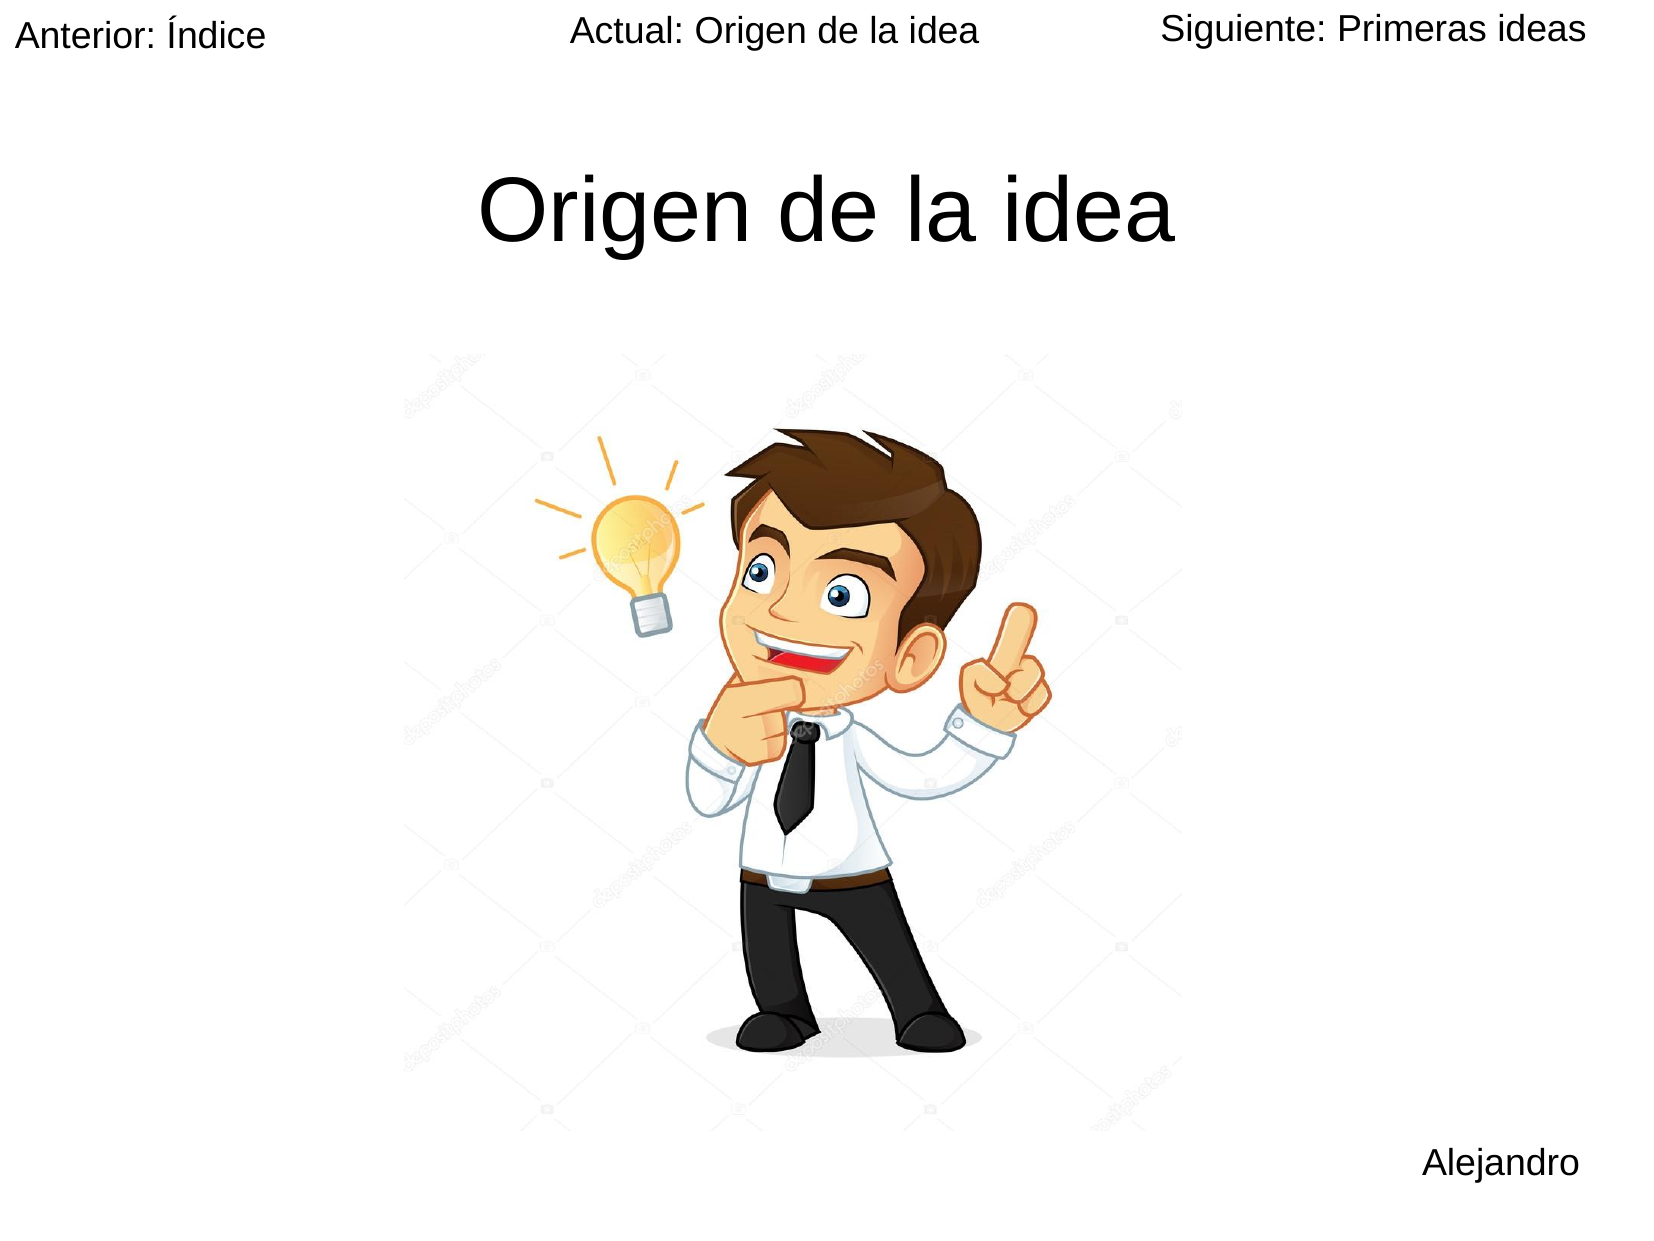

Siguiente: Primeras ideas
Actual: Origen de la idea
Anterior: Índice
# Origen de la idea
Alejandro